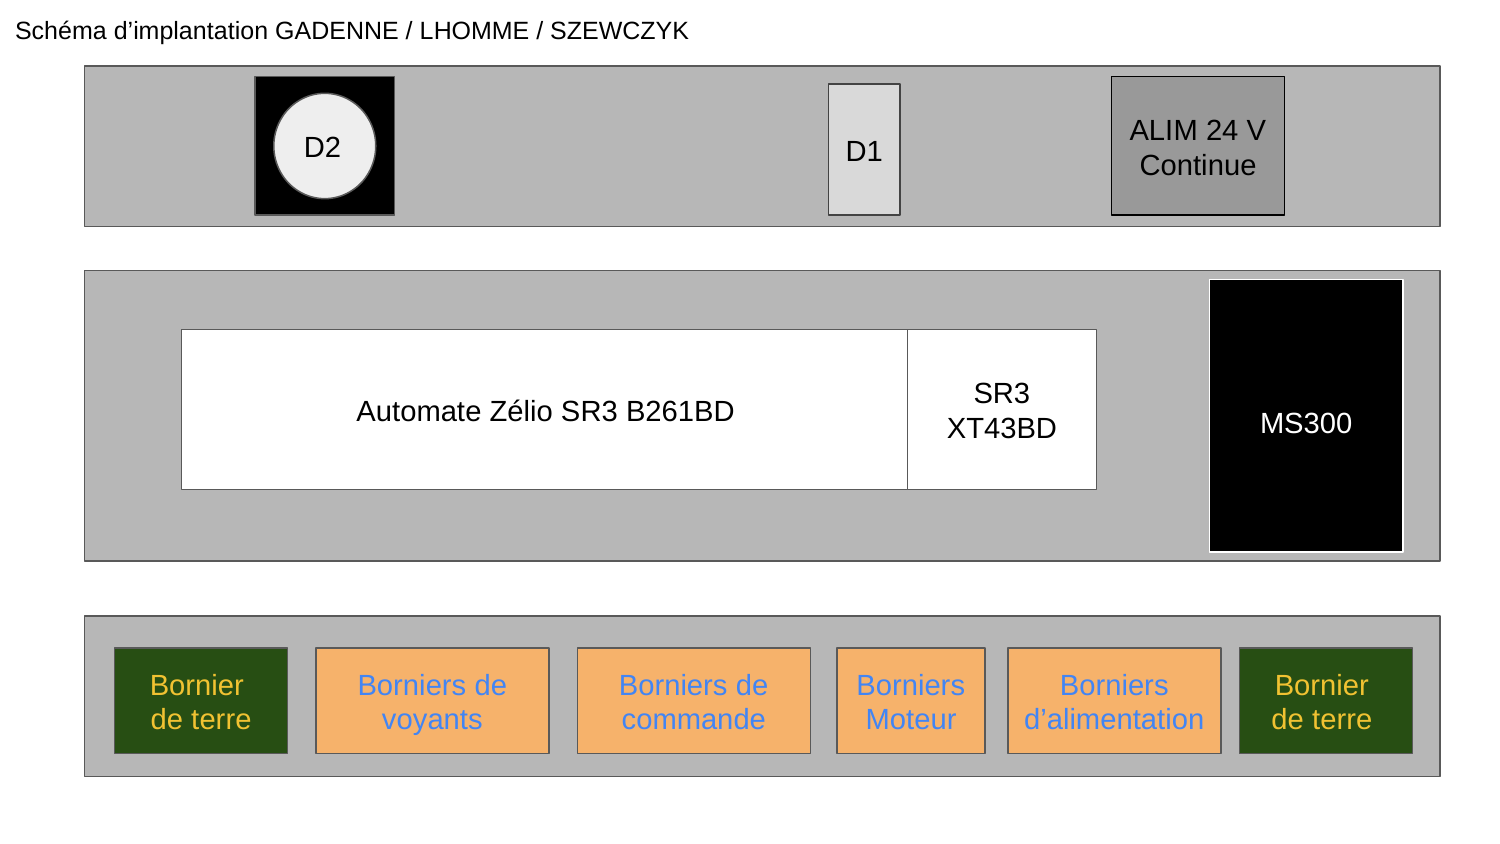

Schéma d’implantation GADENNE / LHOMME / SZEWCZYK
ALIM 24 V Continue
D1
D2
Automate Zélio SR3 B261BD
SR3 XT43BD
MS300
Bornier
de terre
Borniers de voyants
Borniers de commande
Borniers Moteur
Borniers d’alimentation
Bornier
de terre